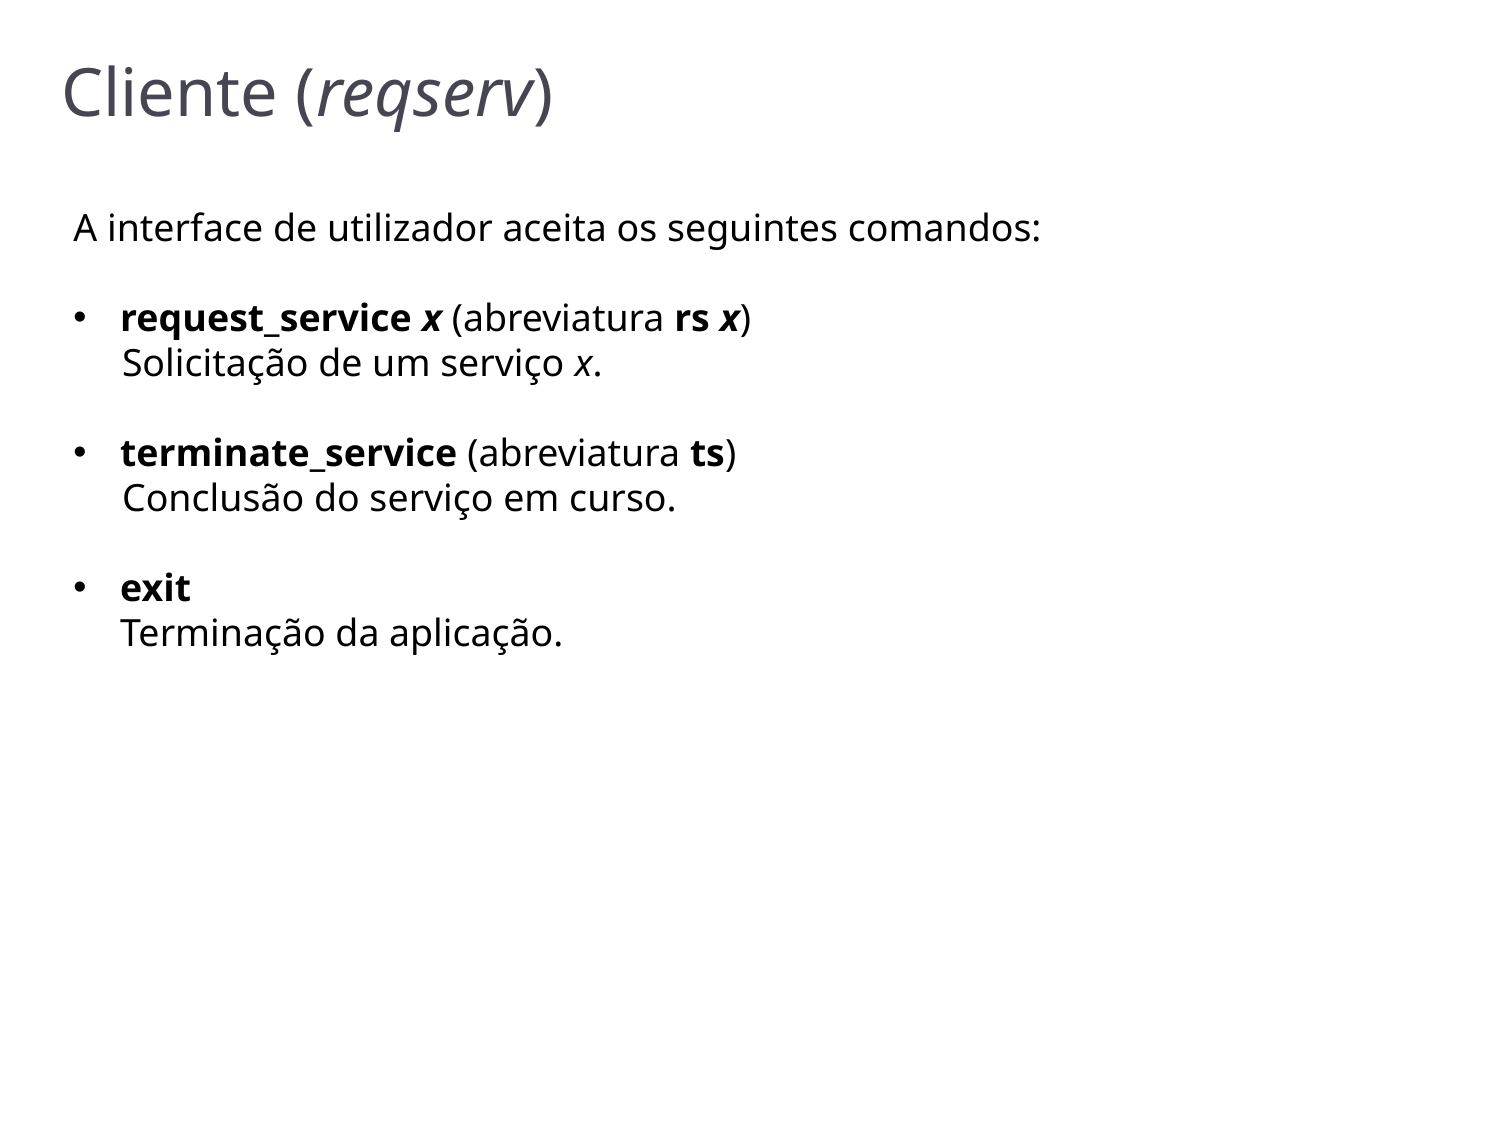

# Cliente (reqserv)
A interface de utilizador aceita os seguintes comandos:
request_service x (abreviatura rs x)
 Solicitação de um serviço x.
terminate_service (abreviatura ts)
 Conclusão do serviço em curso.
exit
Terminação da aplicação.